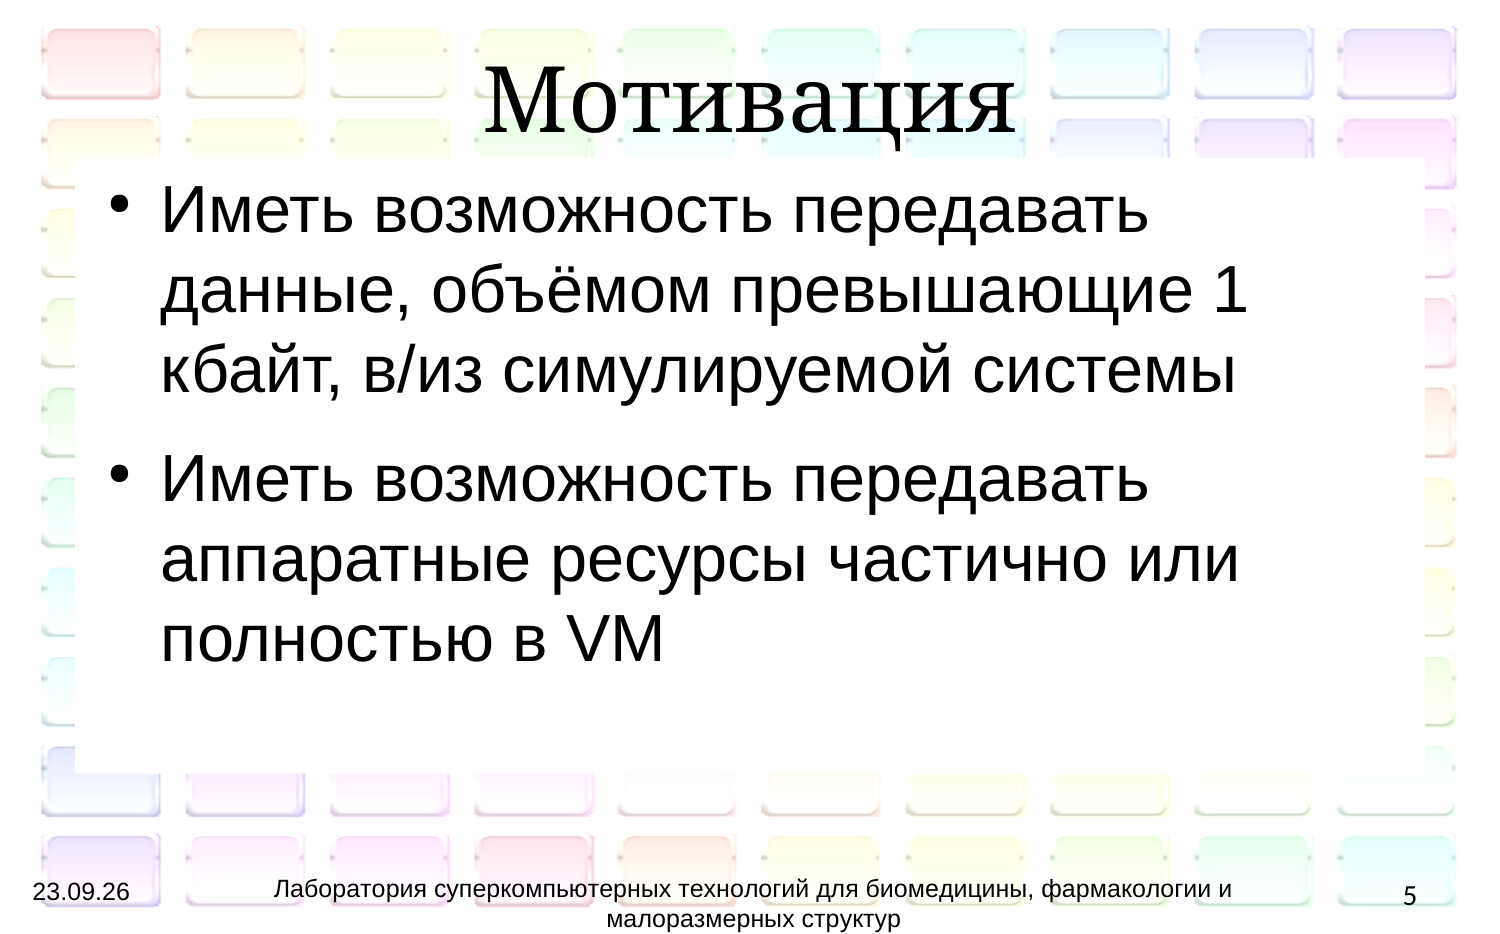

# Мотивация
Иметь возможность передавать данные, объёмом превышающие 1 кбайт, в/из симулируемой системы
Иметь возможность передавать аппаратные ресурсы частично или полностью в VM
Лаборатория суперкомпьютерных технологий для биомедицины, фармакологии и малоразмерных структур